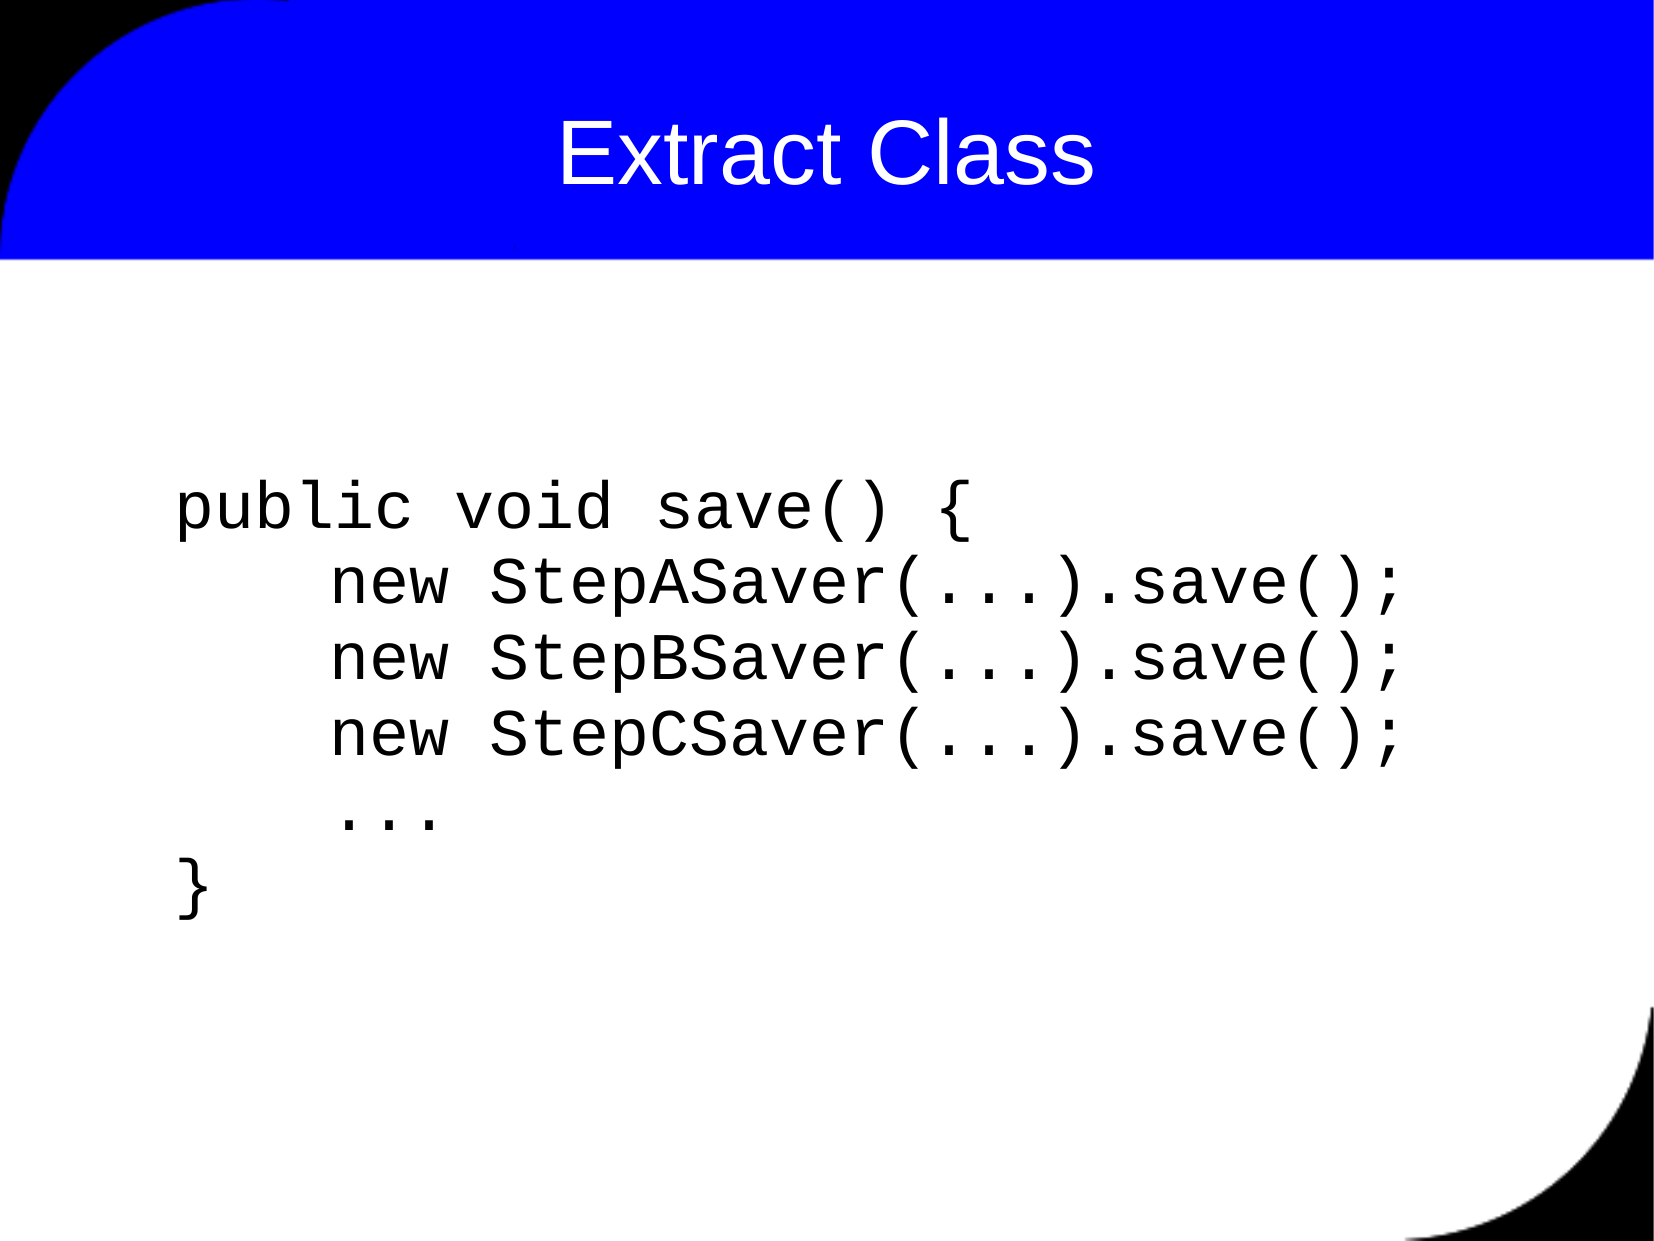

# Extract Class
public void save() {
	 new StepASaver(...).save();
	 new StepBSaver(...).save();
	 new StepCSaver(...).save();
	 ...
}